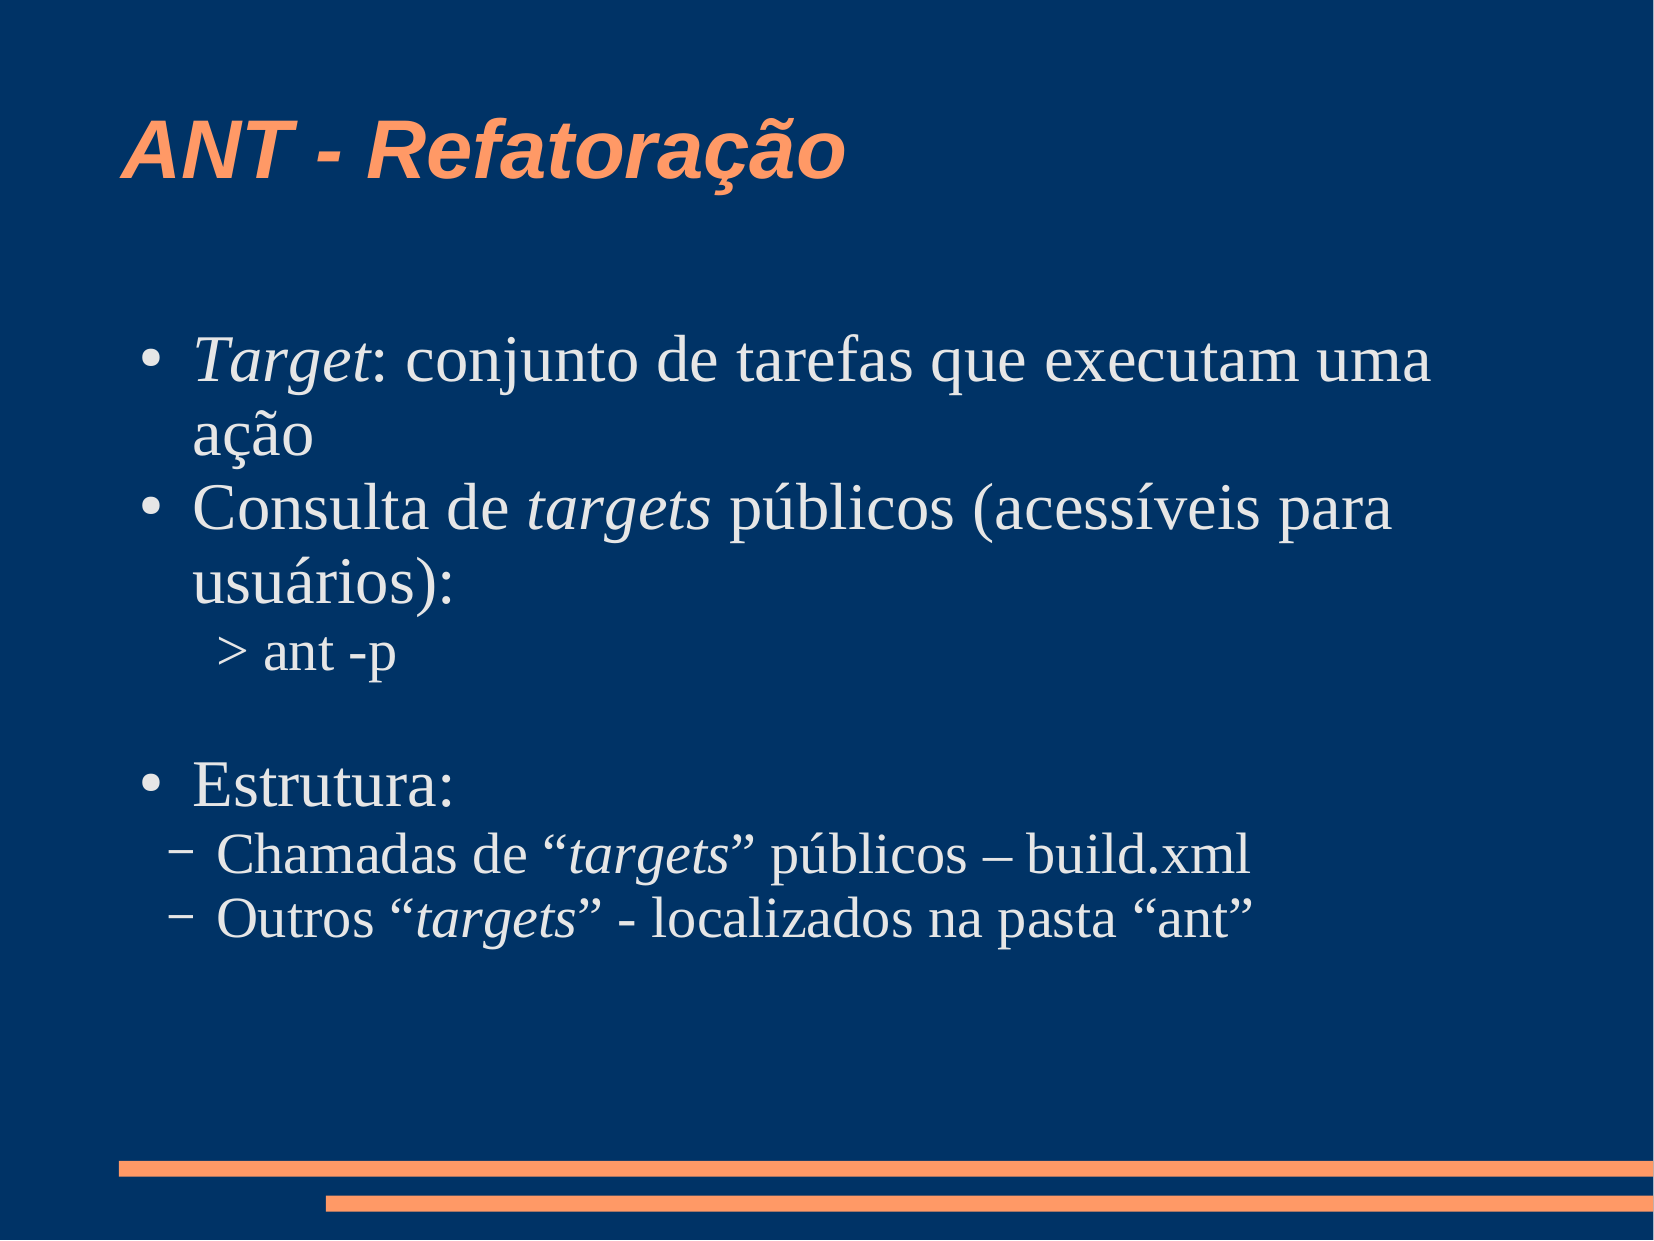

# ANT - Refatoração
Target: conjunto de tarefas que executam uma ação
Consulta de targets públicos (acessíveis para usuários):
> ant -p
Estrutura:
Chamadas de “targets” públicos – build.xml
Outros “targets” - localizados na pasta “ant”